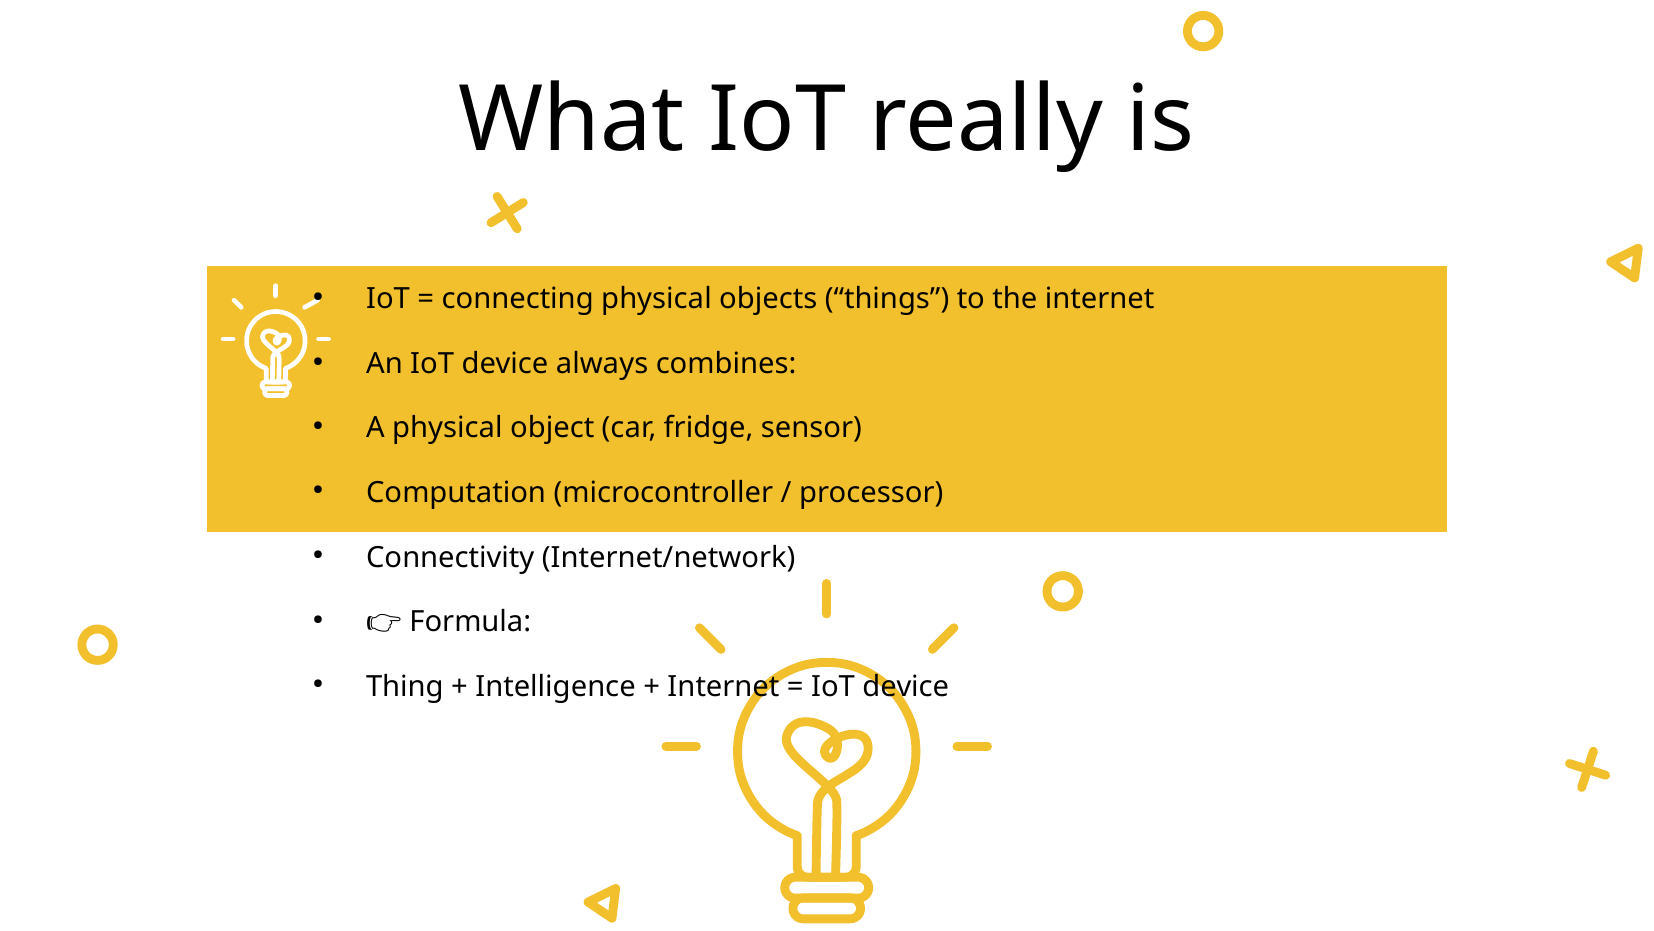

# What IoT really is
IoT = connecting physical objects (“things”) to the internet
An IoT device always combines:
A physical object (car, fridge, sensor)
Computation (microcontroller / processor)
Connectivity (Internet/network)
👉 Formula:
Thing + Intelligence + Internet = IoT device